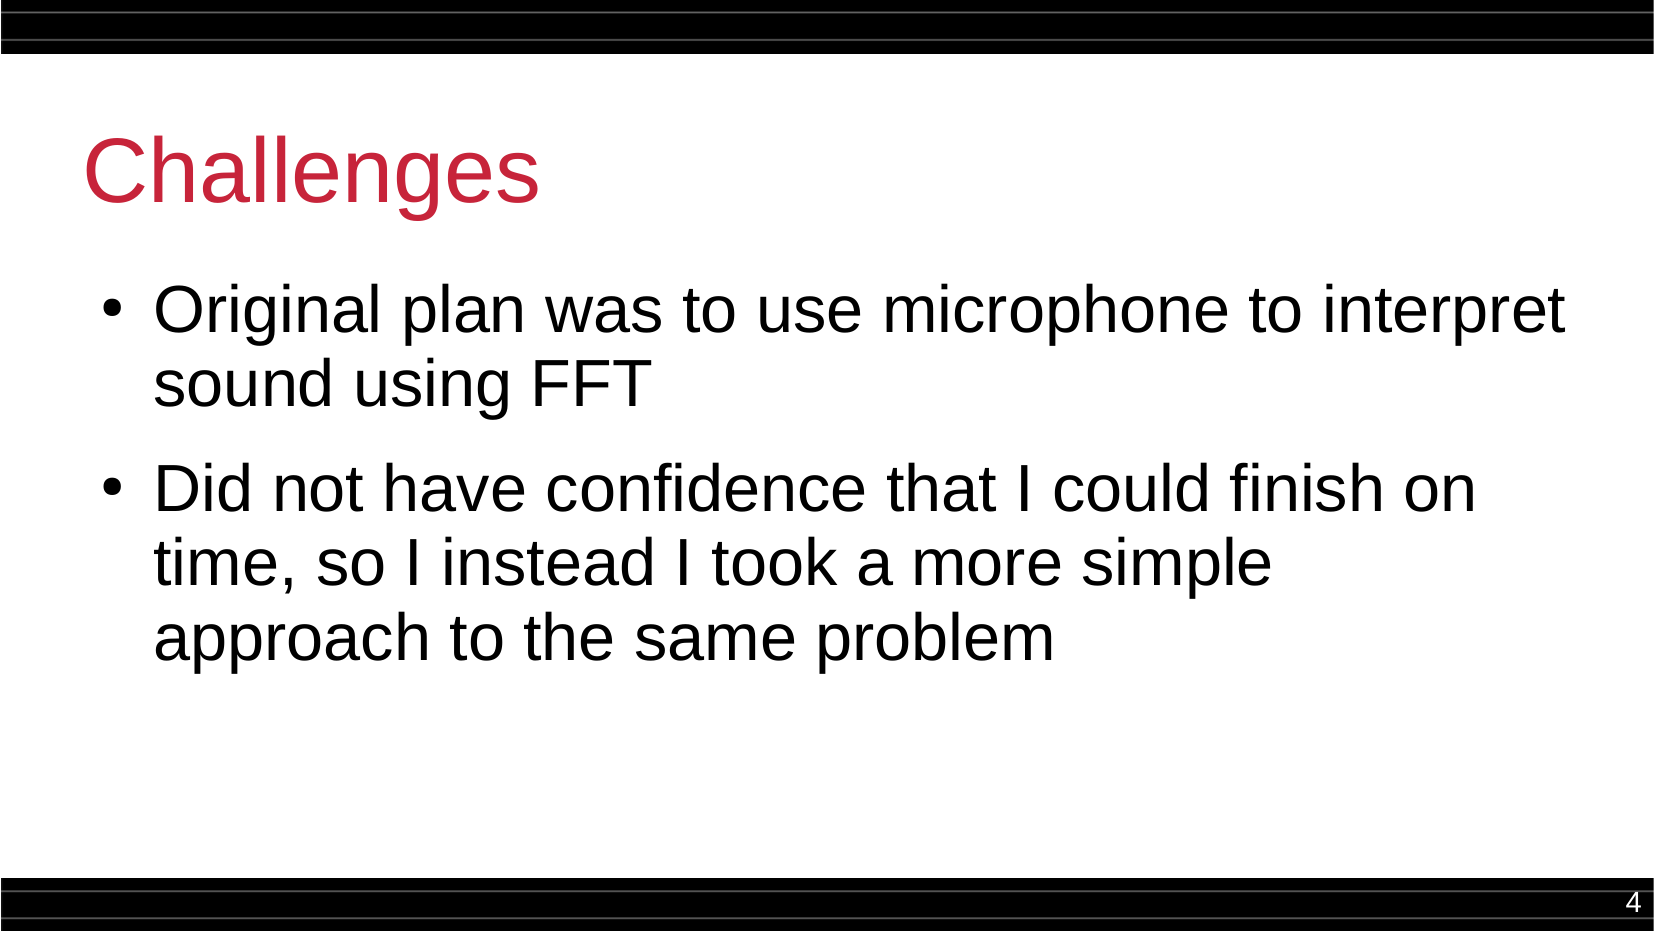

# Challenges
Original plan was to use microphone to interpret sound using FFT
Did not have confidence that I could finish on time, so I instead I took a more simple approach to the same problem